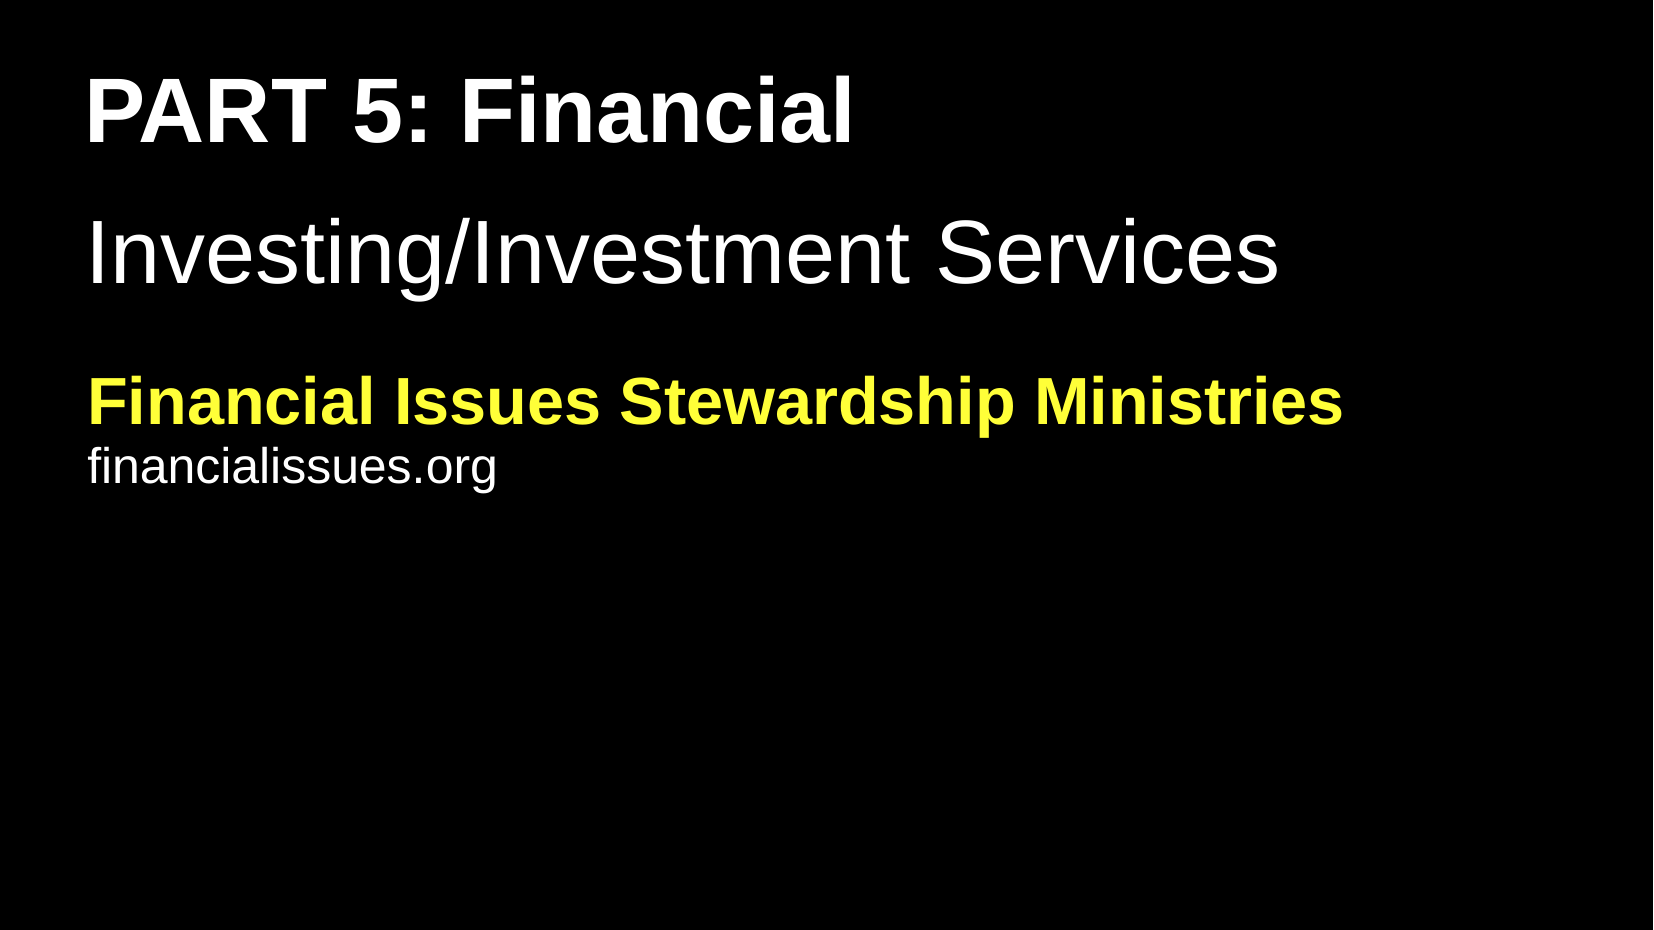

# PART 5: Financial
Investing/Investment Services
Financial Issues Stewardship Ministries financialissues.org